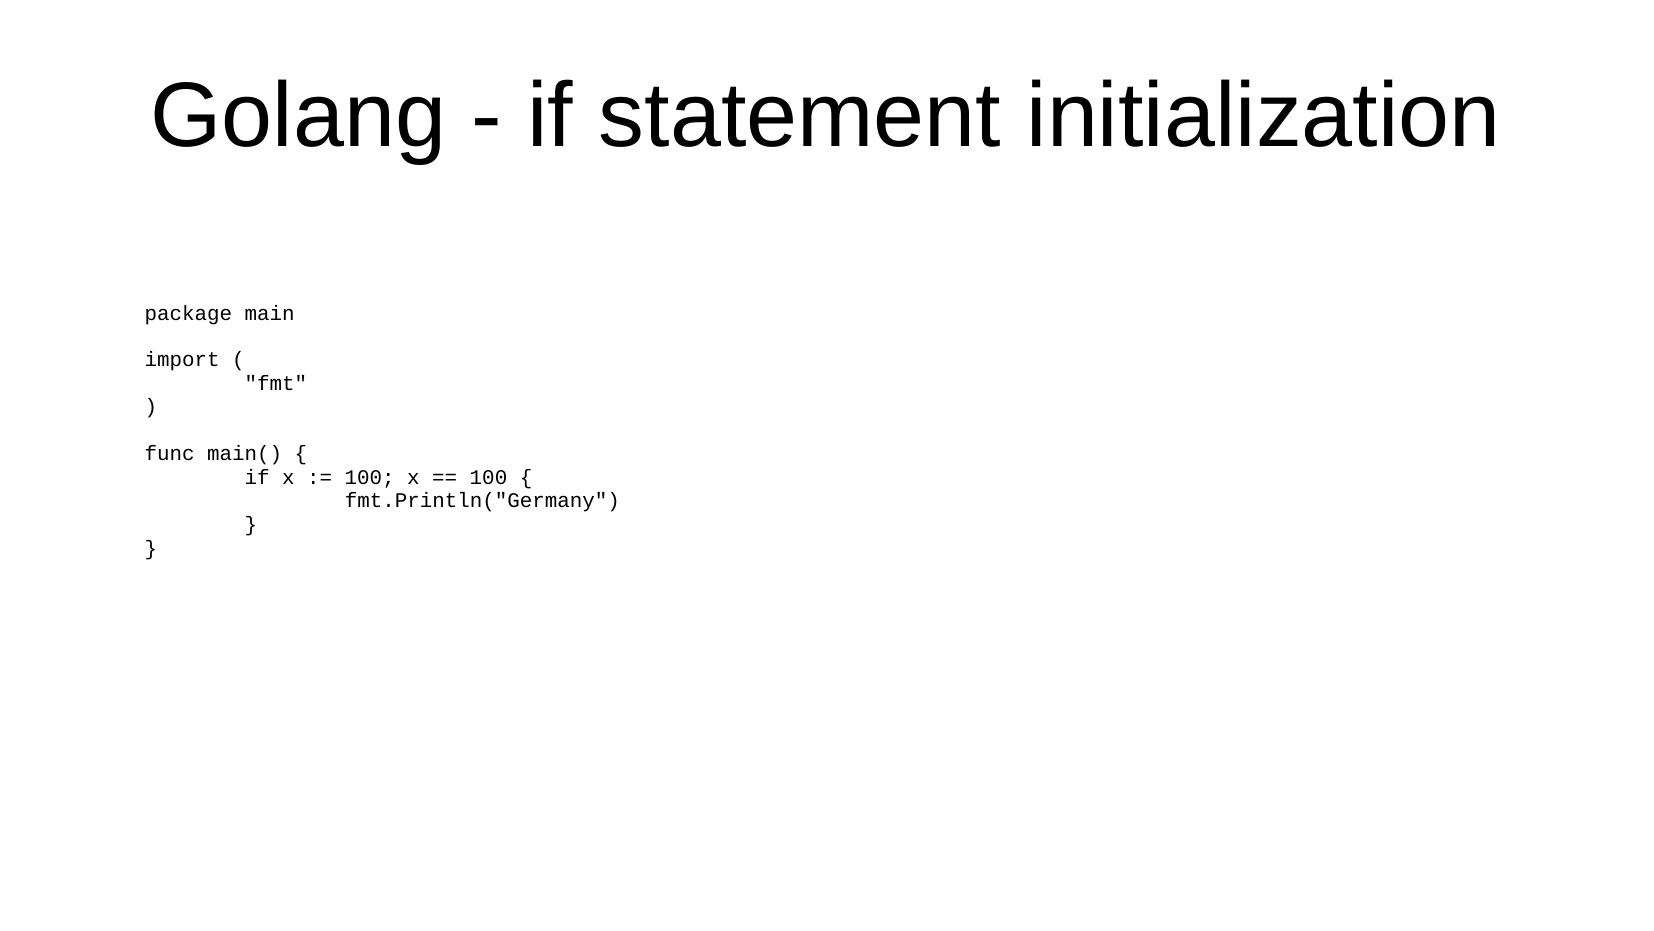

# Golang - if statement initialization
package main
import (
 "fmt"
)
func main() {
 if x := 100; x == 100 {
 fmt.Println("Germany")
 }
}